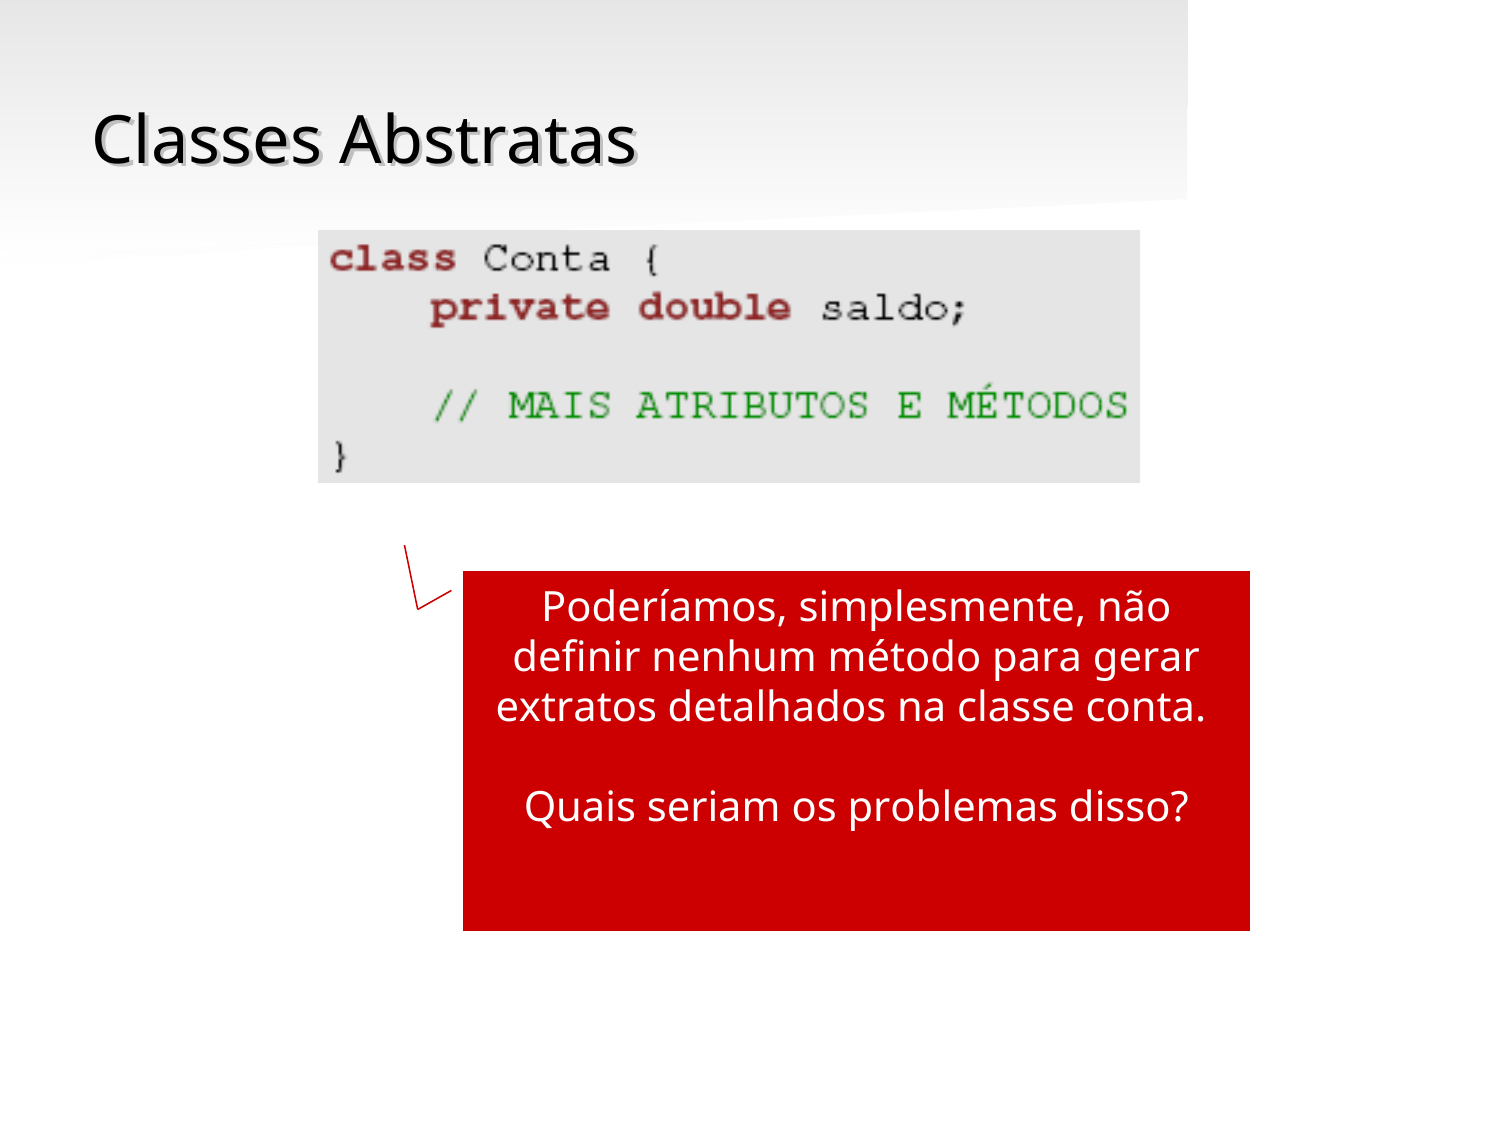

Classes Abstratas
Poderíamos, simplesmente, não definir nenhum método para gerar extratos detalhados na classe conta.
Quais seriam os problemas disso?